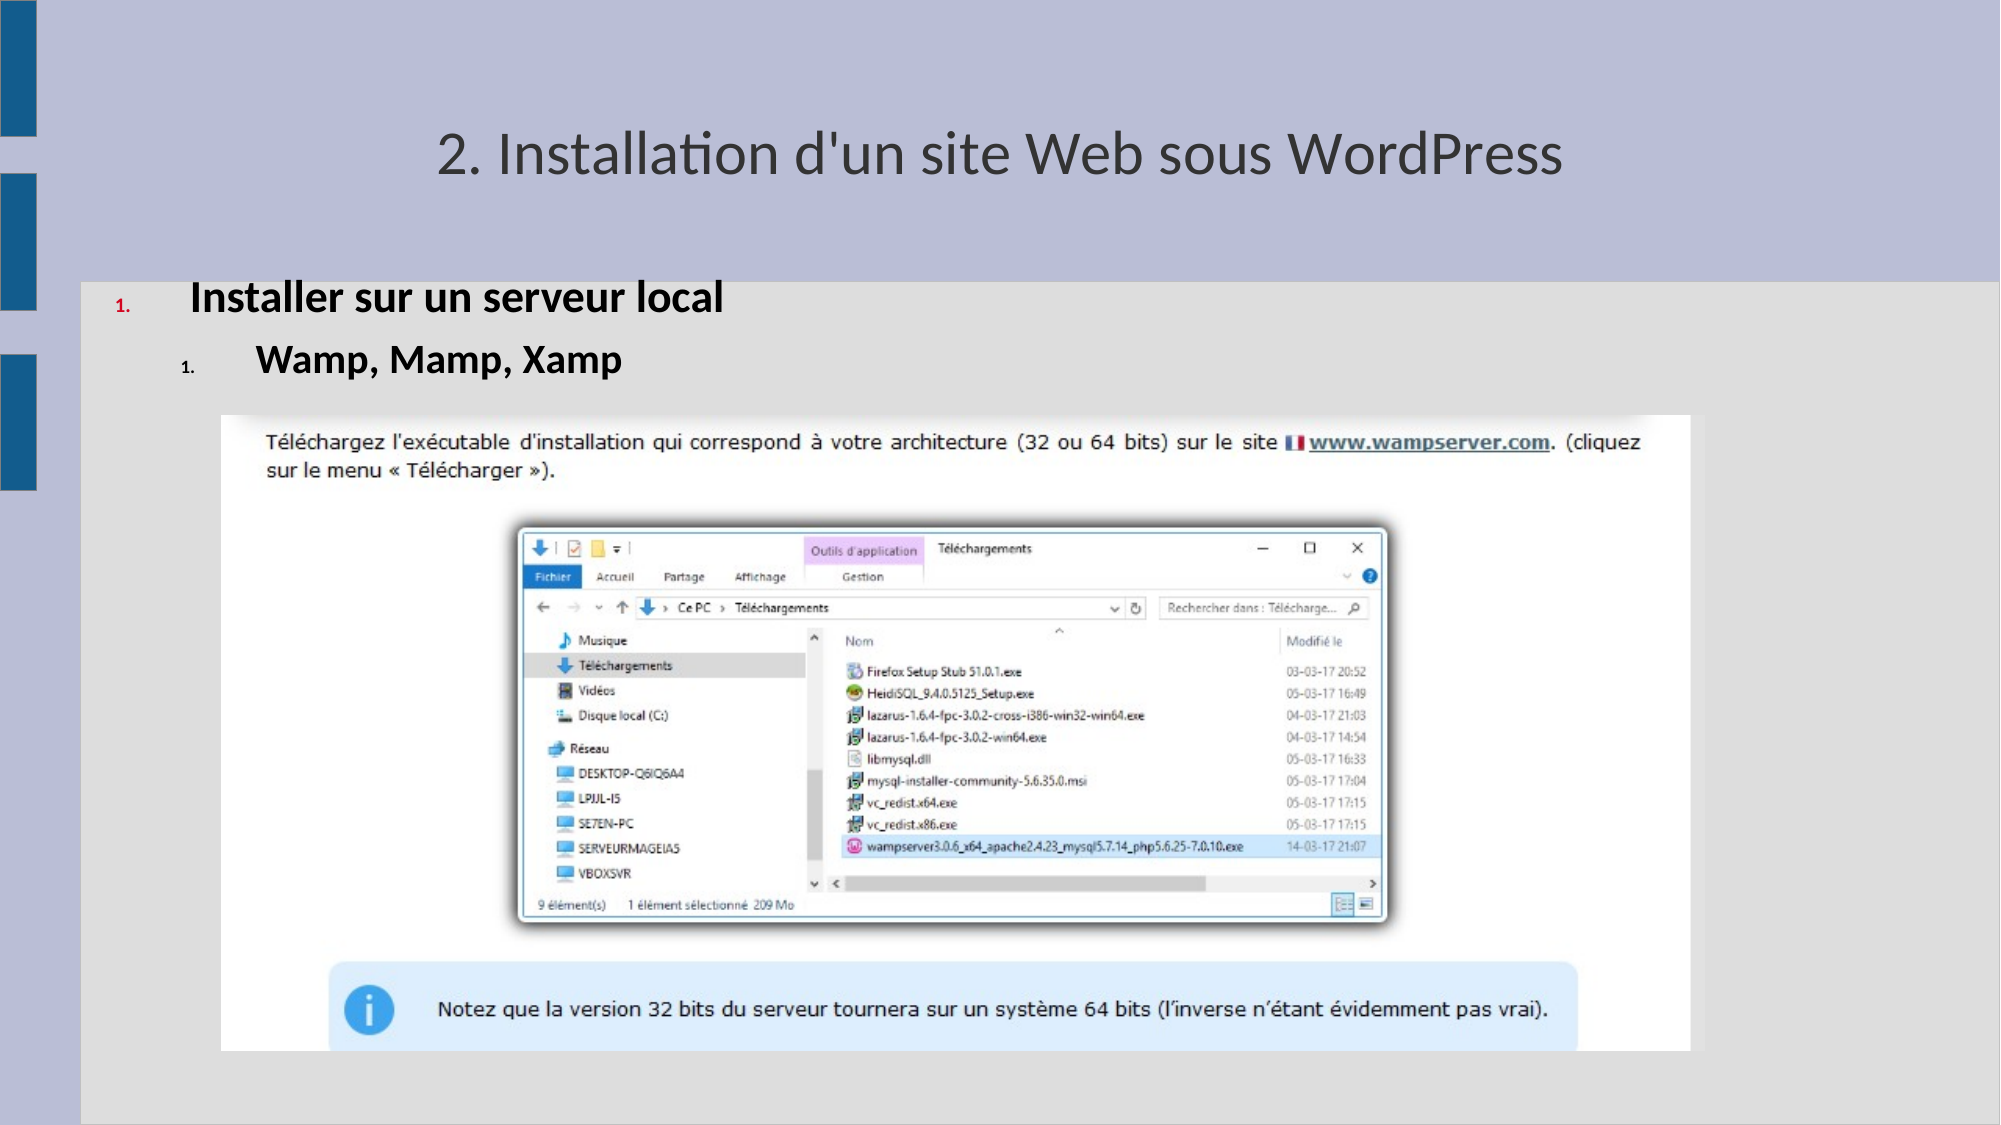

# 2. Installation d'un site Web sous WordPress
Installer sur un serveur local
Wamp, Mamp, Xamp